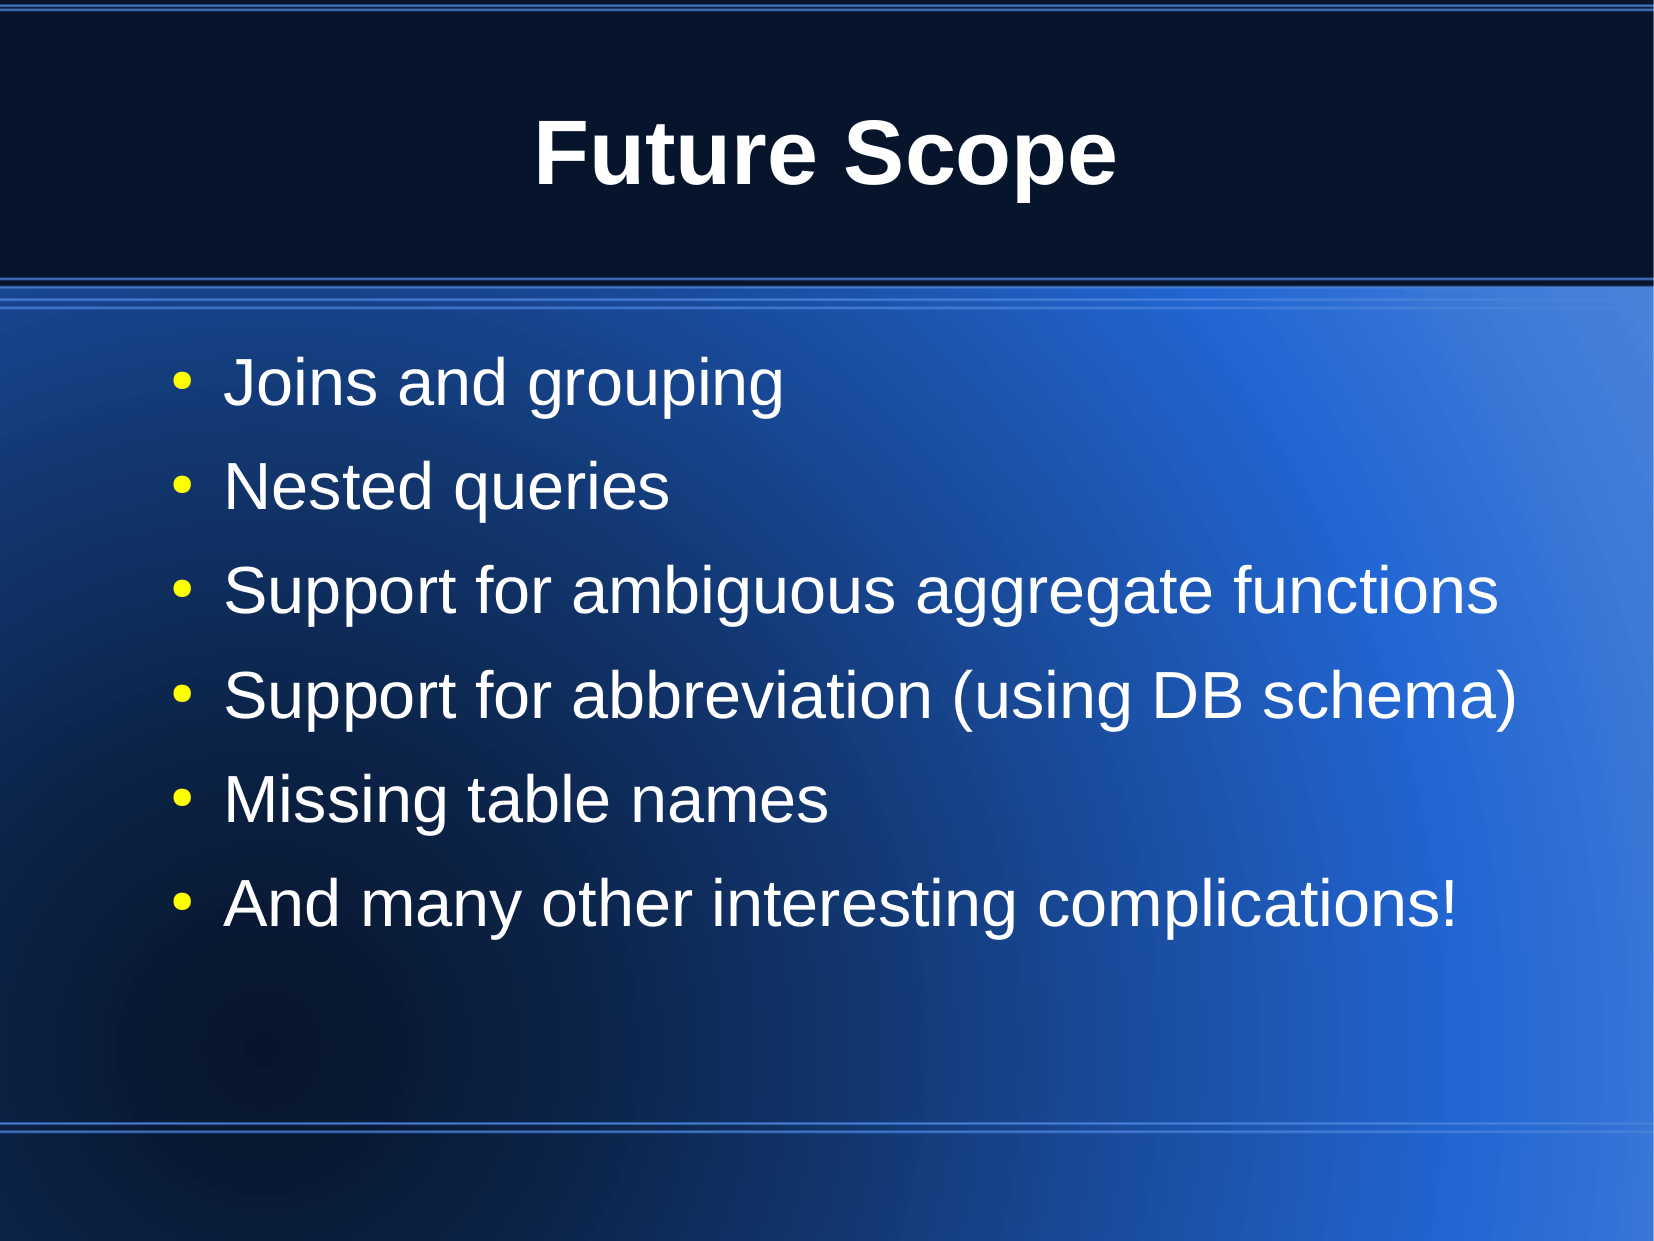

# Future Scope
Joins and grouping
Nested queries
Support for ambiguous aggregate functions
Support for abbreviation (using DB schema)
Missing table names
And many other interesting complications!